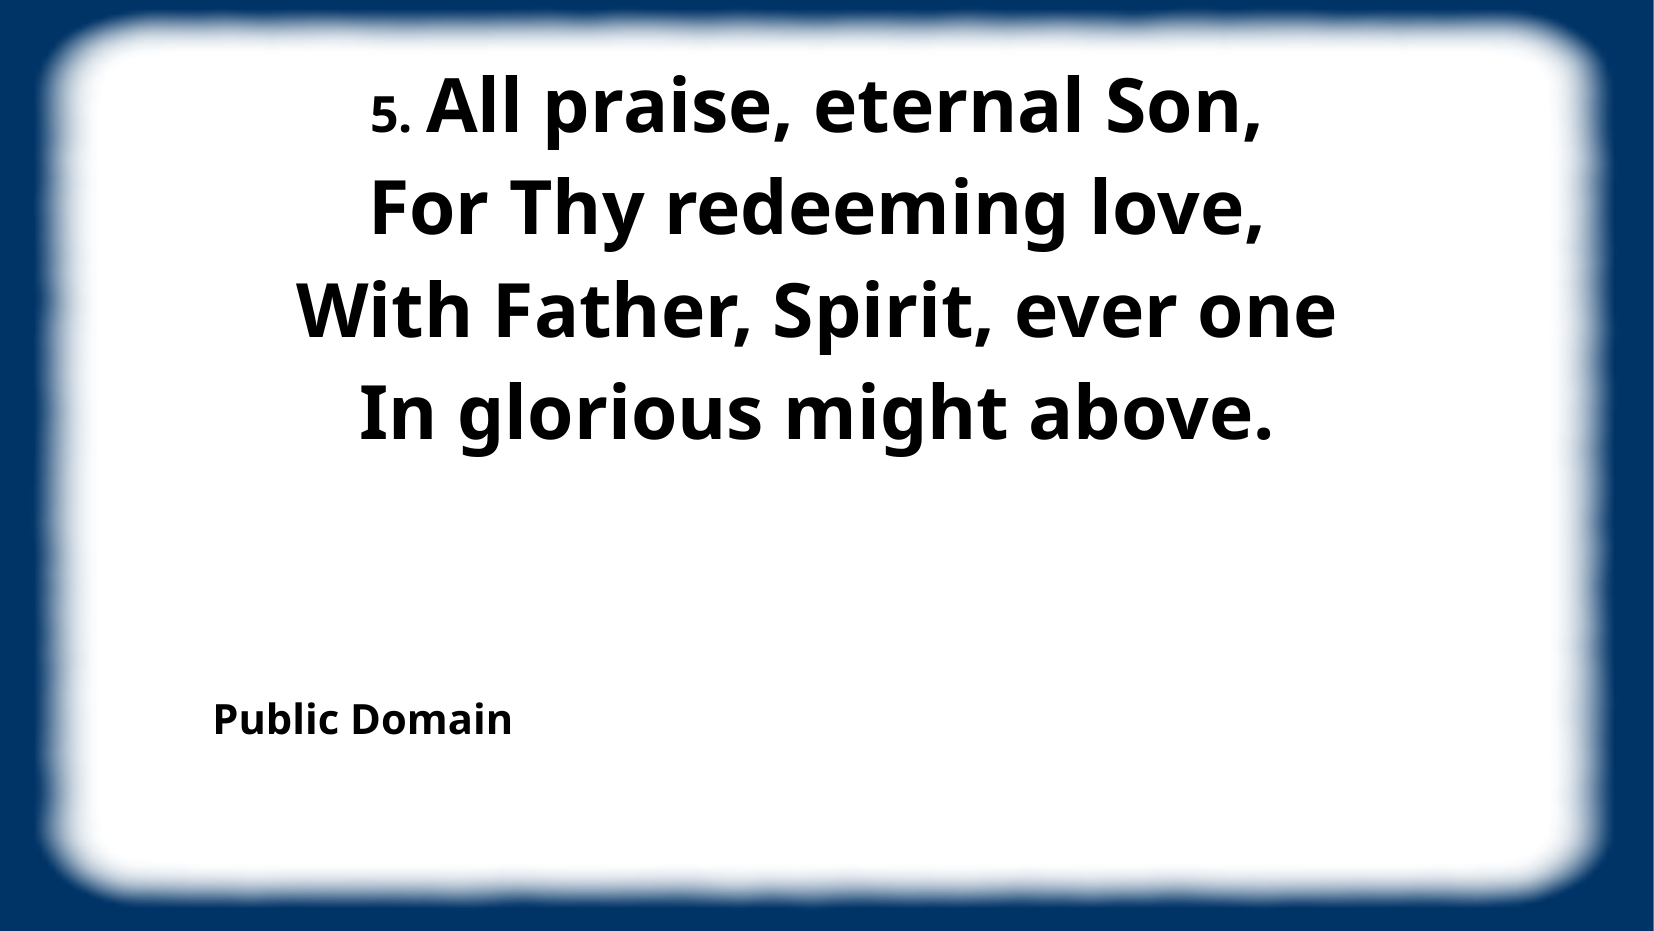

5. All praise, eternal Son,
For Thy redeeming love,
With Father, Spirit, ever one
In glorious might above.
 Public Domain